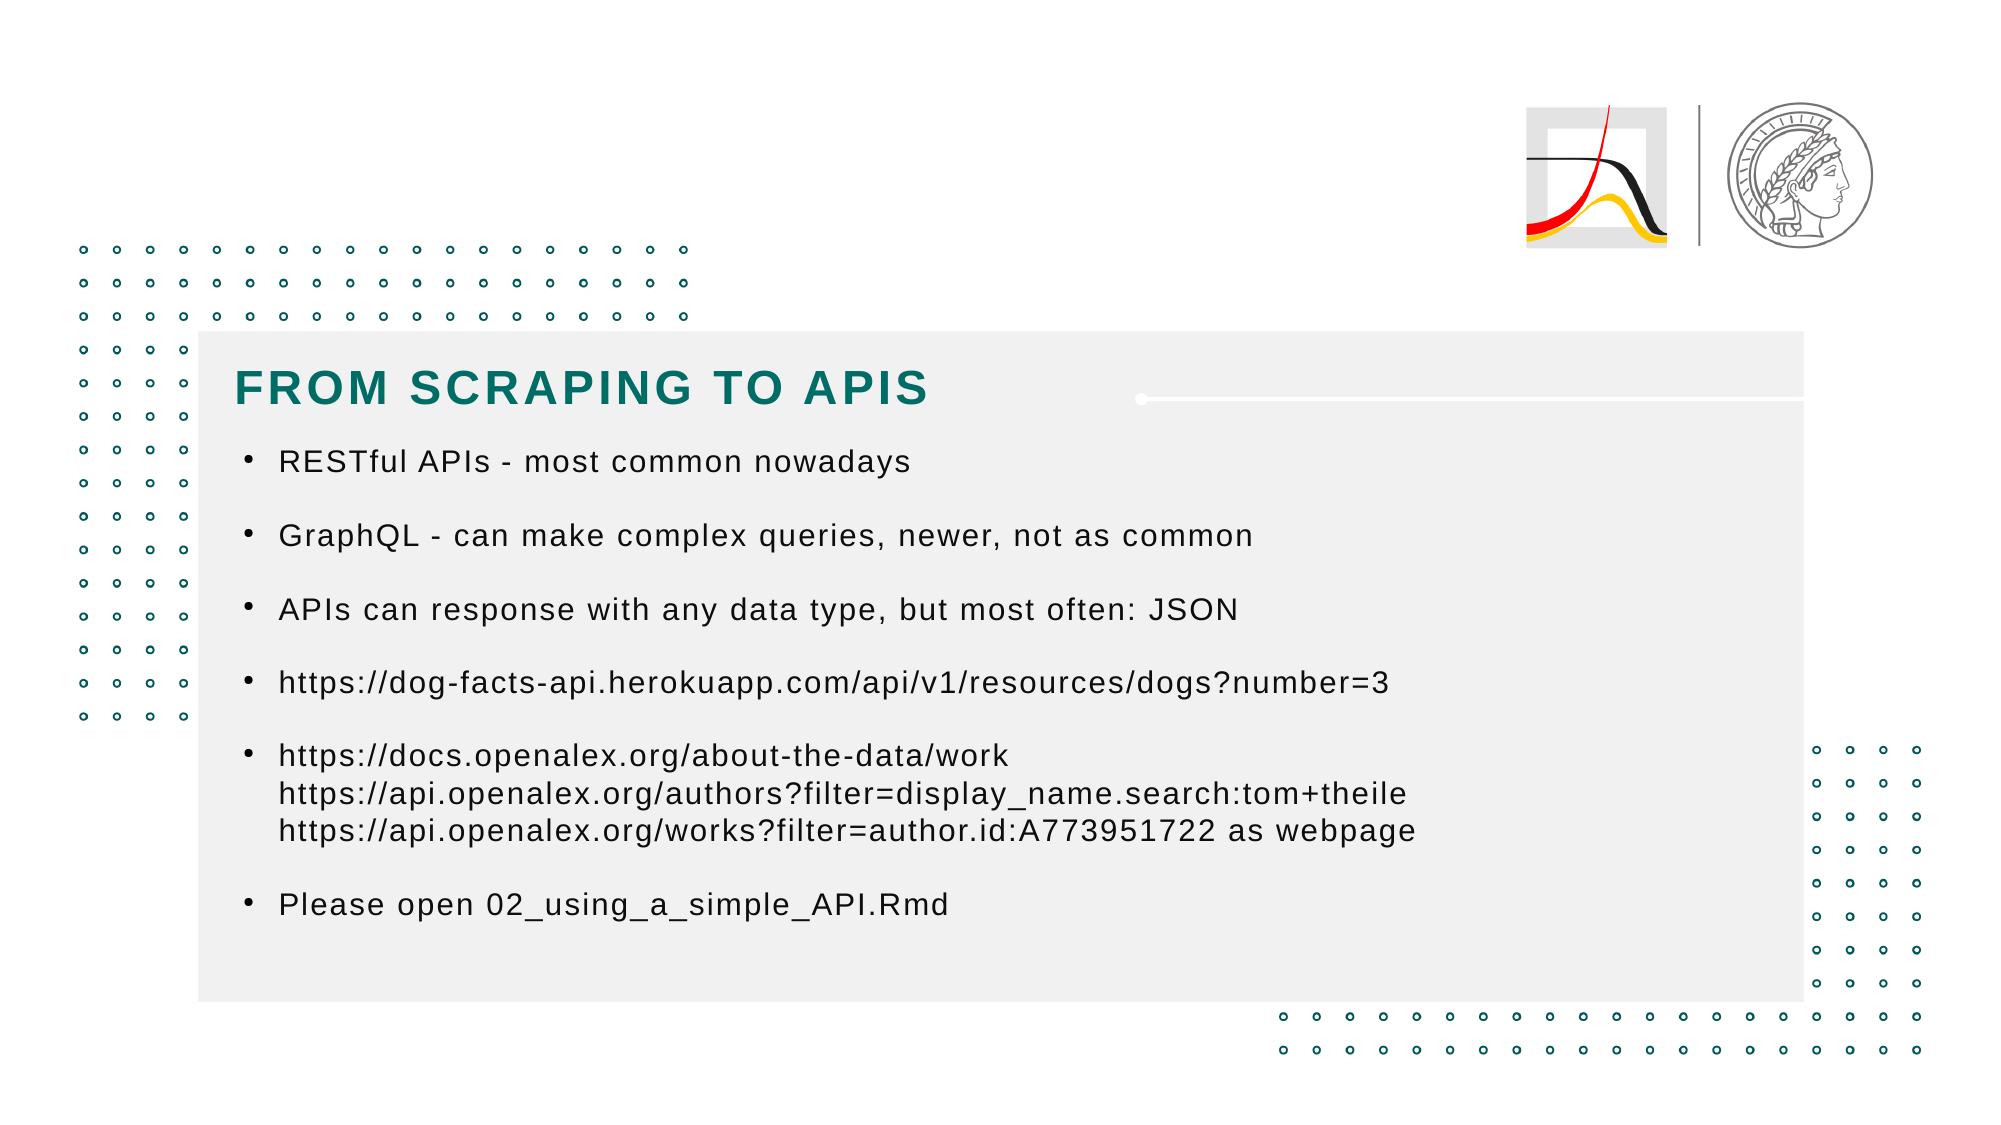

# From Scraping to APIs
RESTful APIs - most common nowadays
GraphQL - can make complex queries, newer, not as common
APIs can response with any data type, but most often: JSON
https://dog-facts-api.herokuapp.com/api/v1/resources/dogs?number=3
https://docs.openalex.org/about-the-data/work https://api.openalex.org/authors?filter=display_name.search:tom+theilehttps://api.openalex.org/works?filter=author.id:A773951722 as webpage
Please open 02_using_a_simple_API.Rmd